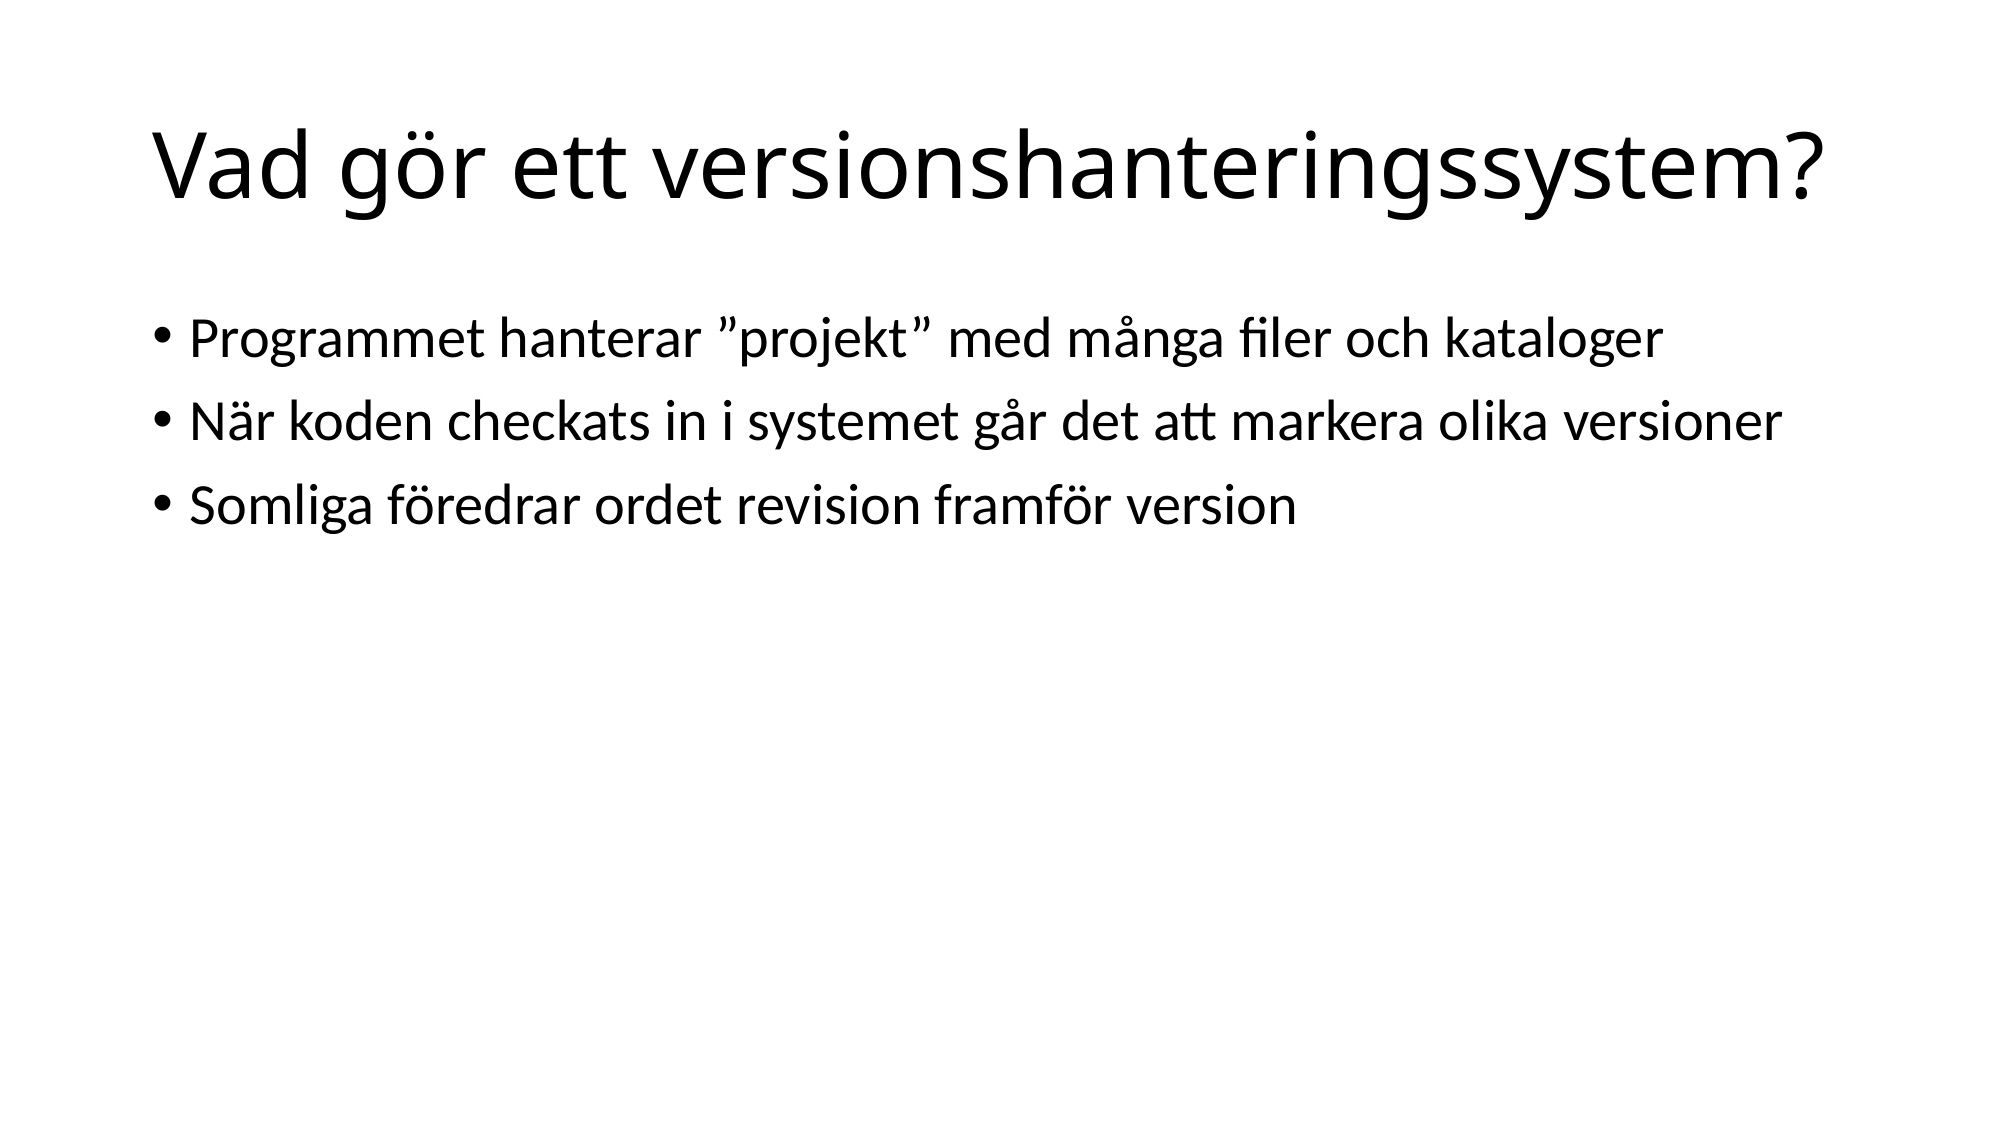

# Vad gör ett versionshanteringssystem?
Programmet hanterar ”projekt” med många filer och kataloger
När koden checkats in i systemet går det att markera olika versioner
Somliga föredrar ordet revision framför version